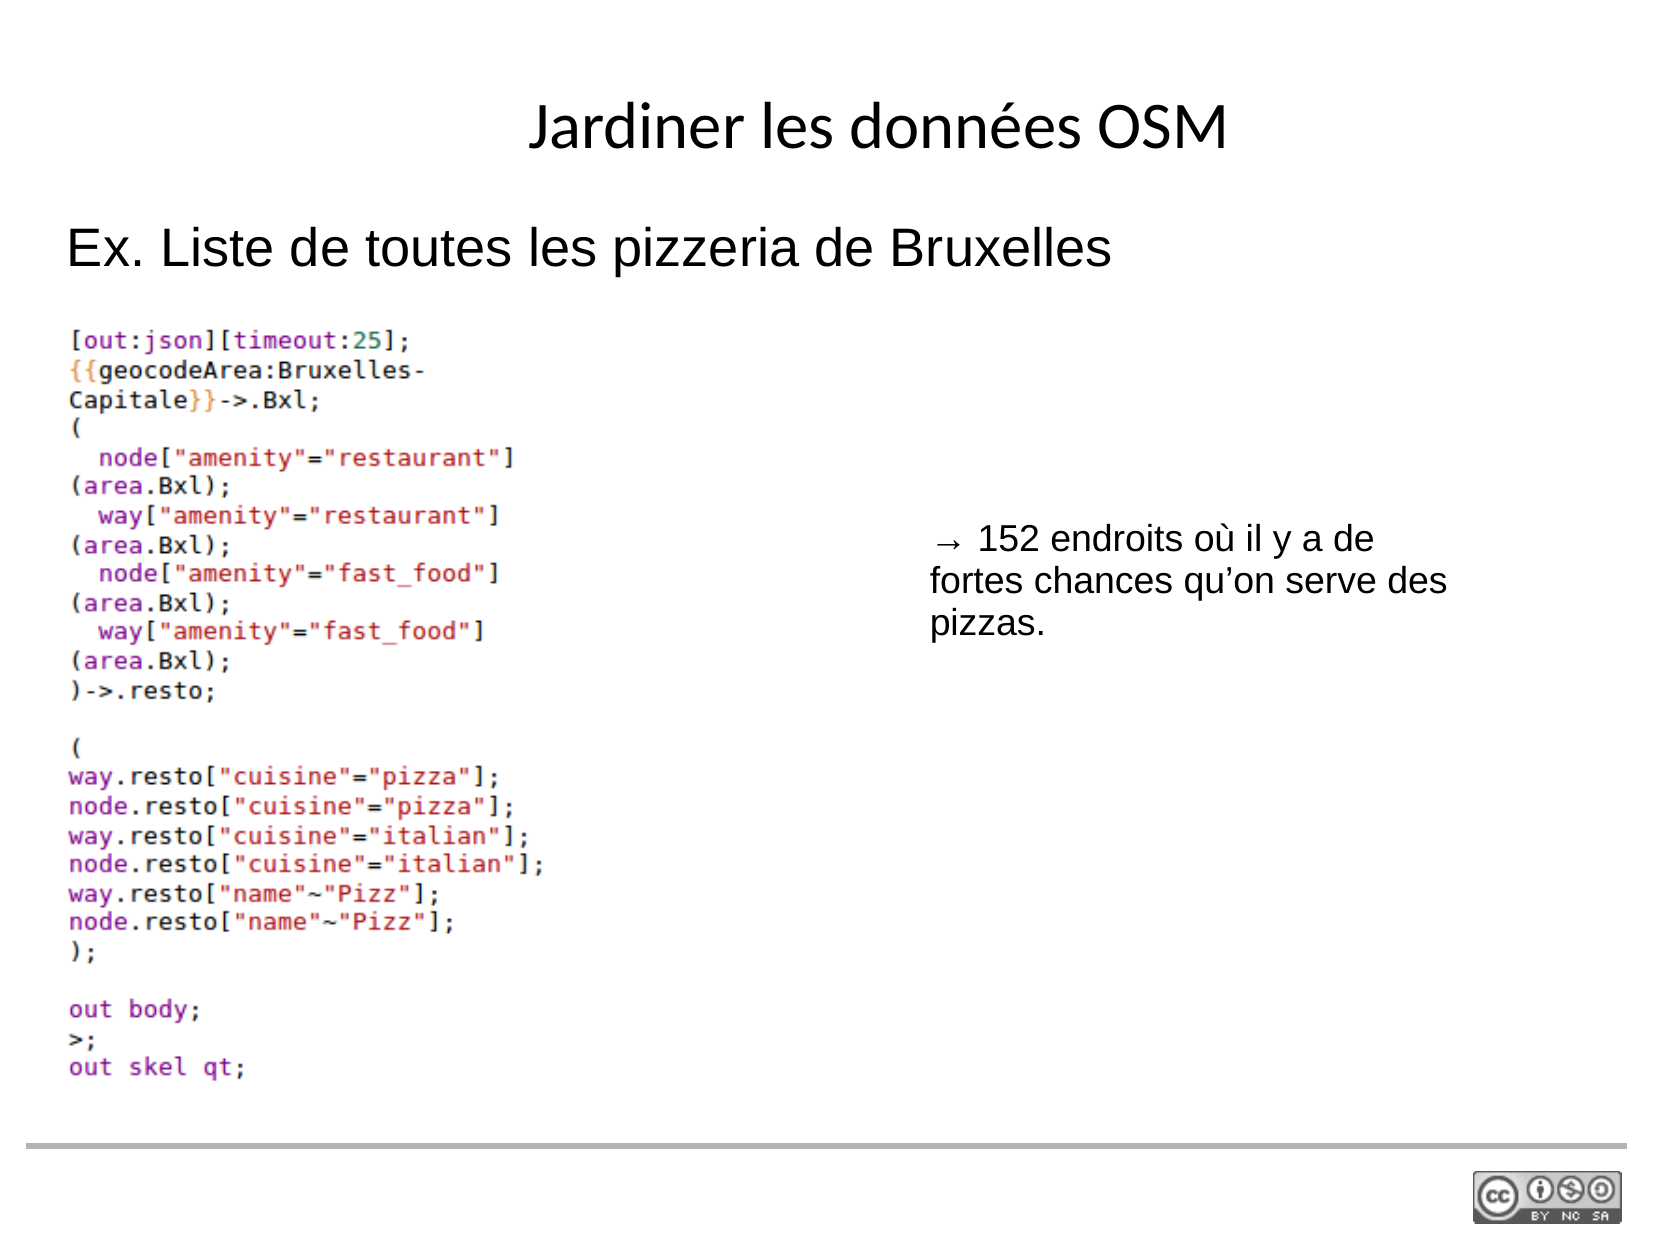

# Jardiner les données OSM
Ex. Liste de toutes les pizzeria de Bruxelles
→ 152 endroits où il y a de fortes chances qu’on serve des pizzas.